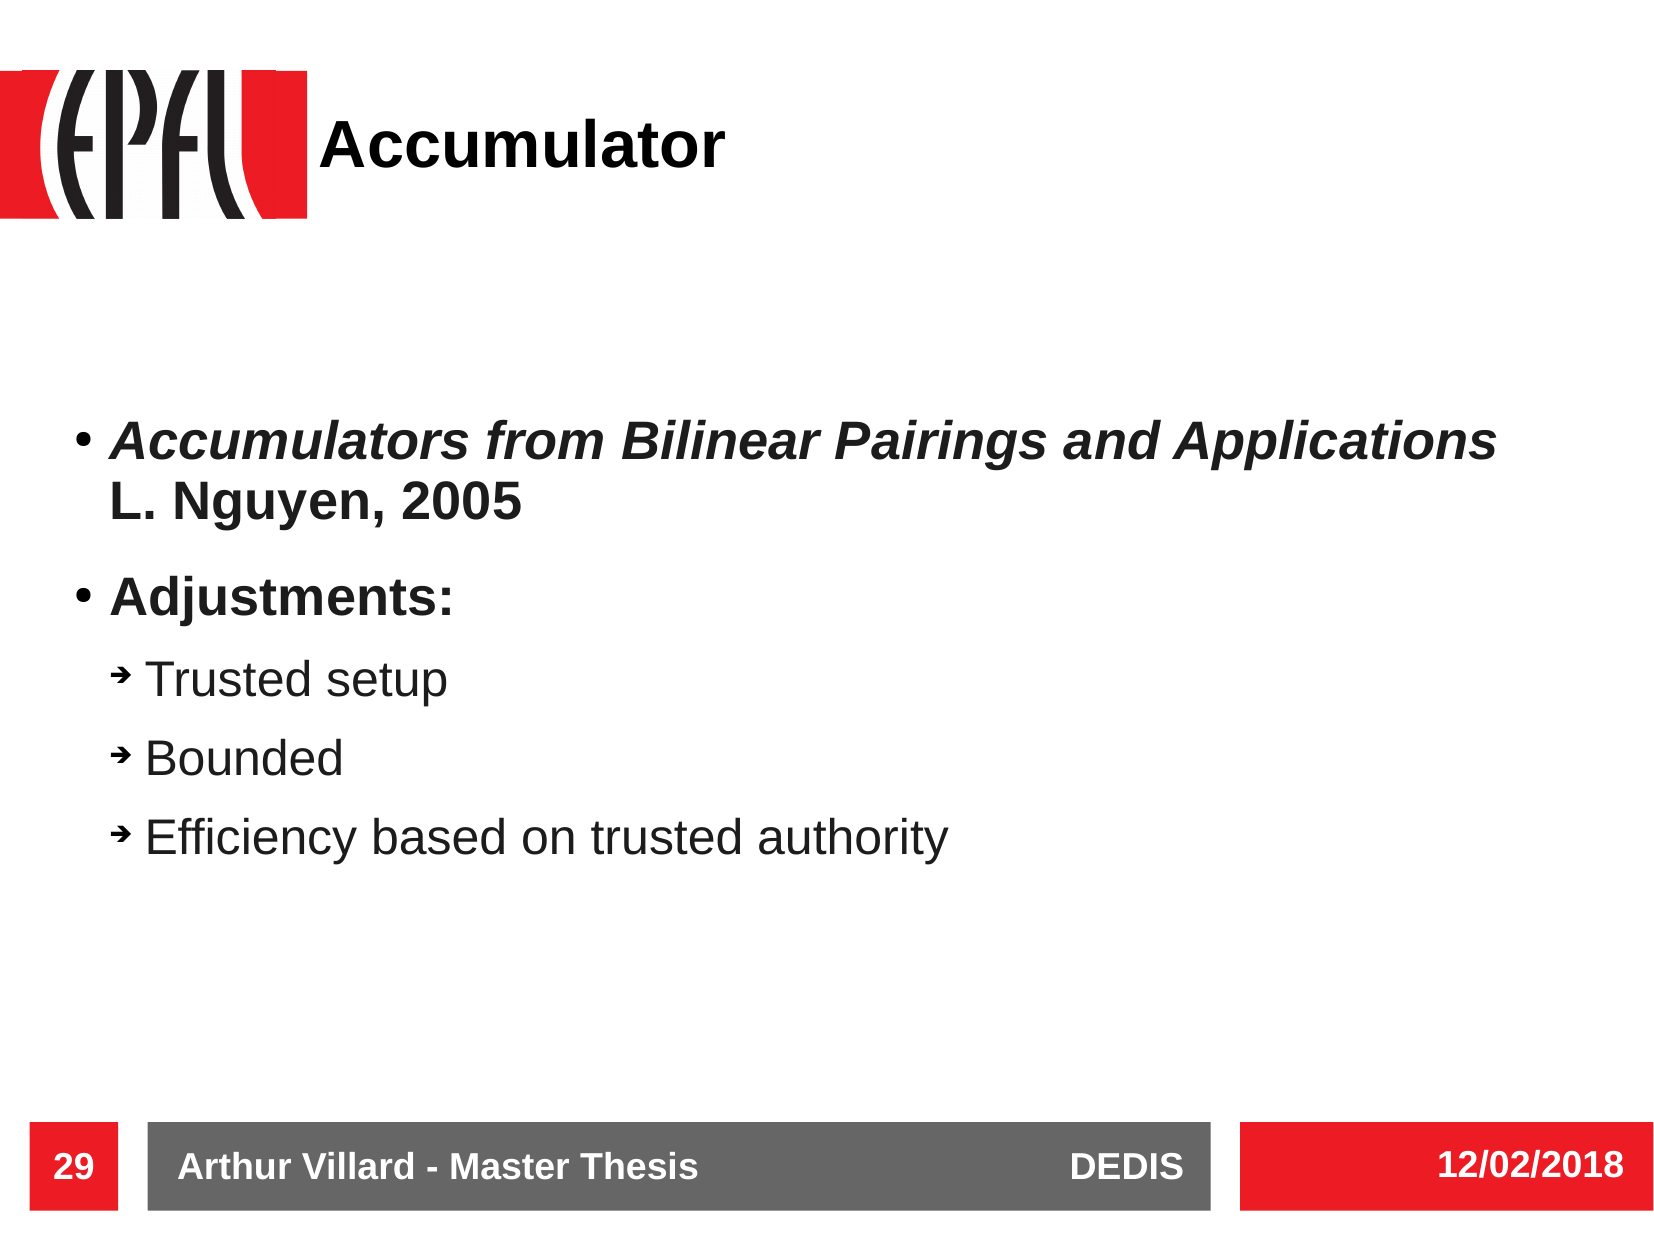

# Accumulator
Accumulators from Bilinear Pairings and Applications
L. Nguyen, 2005
Adjustments:
Trusted setup
Bounded
Efficiency based on trusted authority
29
Arthur Villard - Master Thesis
12/02/2018